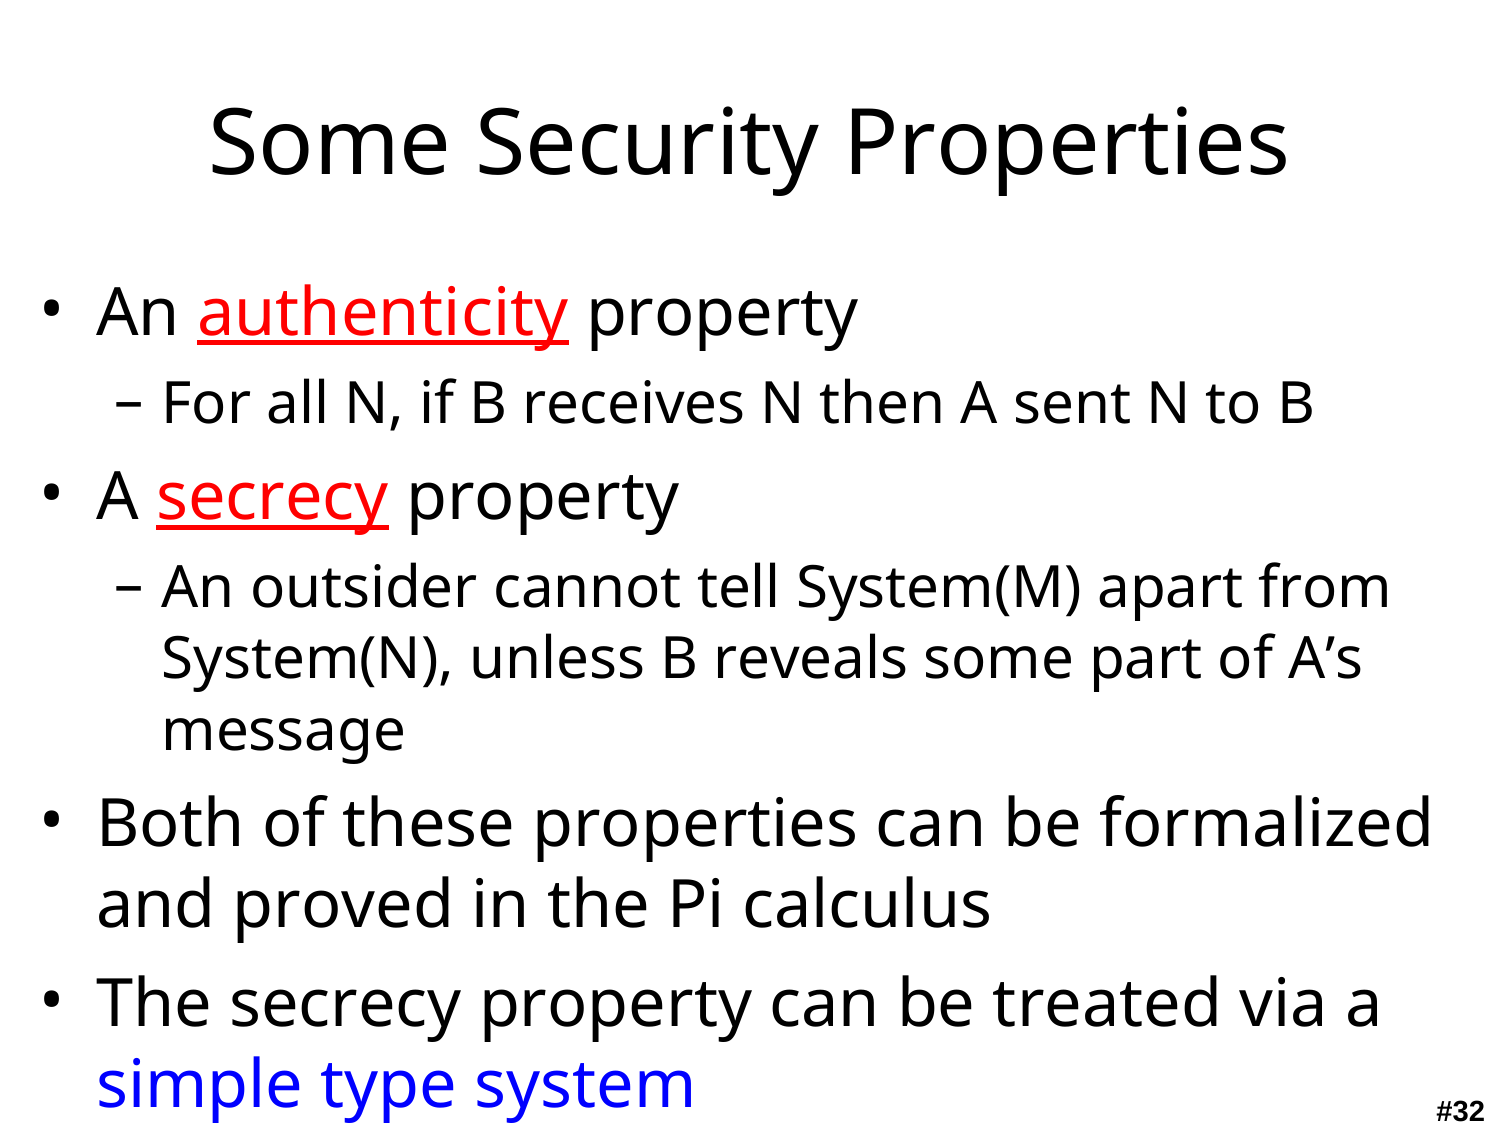

# Some Security Properties
An authenticity property
For all N, if B receives N then A sent N to B
A secrecy property
An outsider cannot tell System(M) apart from System(N), unless B reveals some part of A’s message
Both of these properties can be formalized and proved in the Pi calculus
The secrecy property can be treated via a simple type system
32